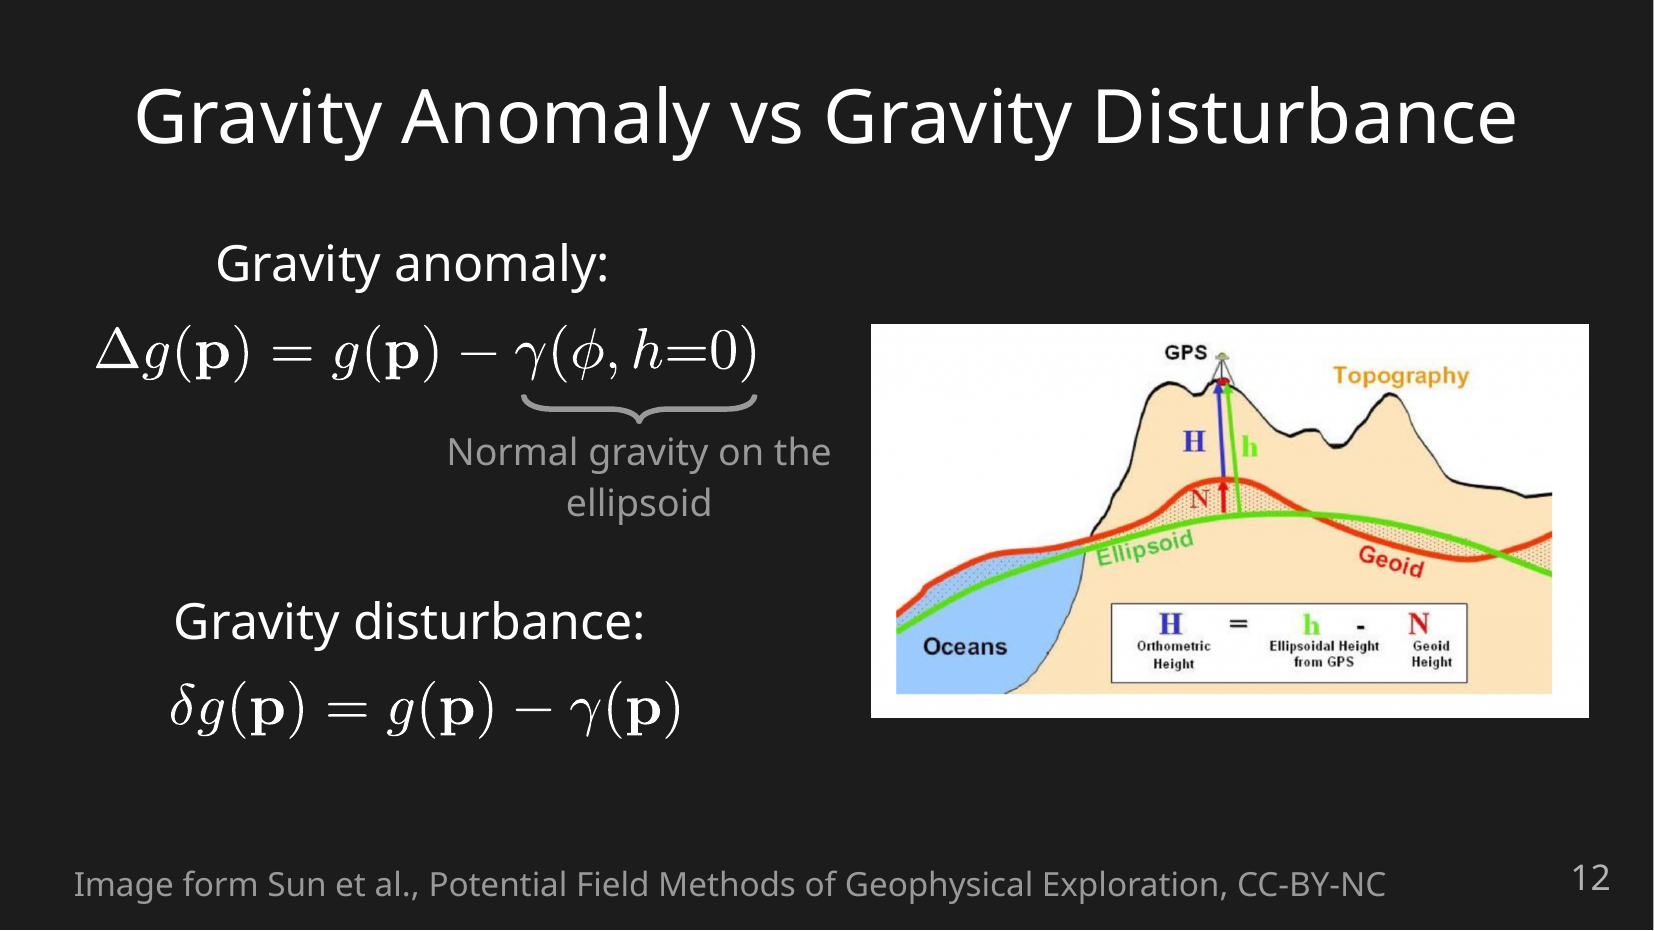

# Gravity Anomaly vs Gravity Disturbance
Gravity anomaly:
Normal gravity on the ellipsoid
Gravity disturbance:
Image form Sun et al., Potential Field Methods of Geophysical Exploration, CC-BY-NC